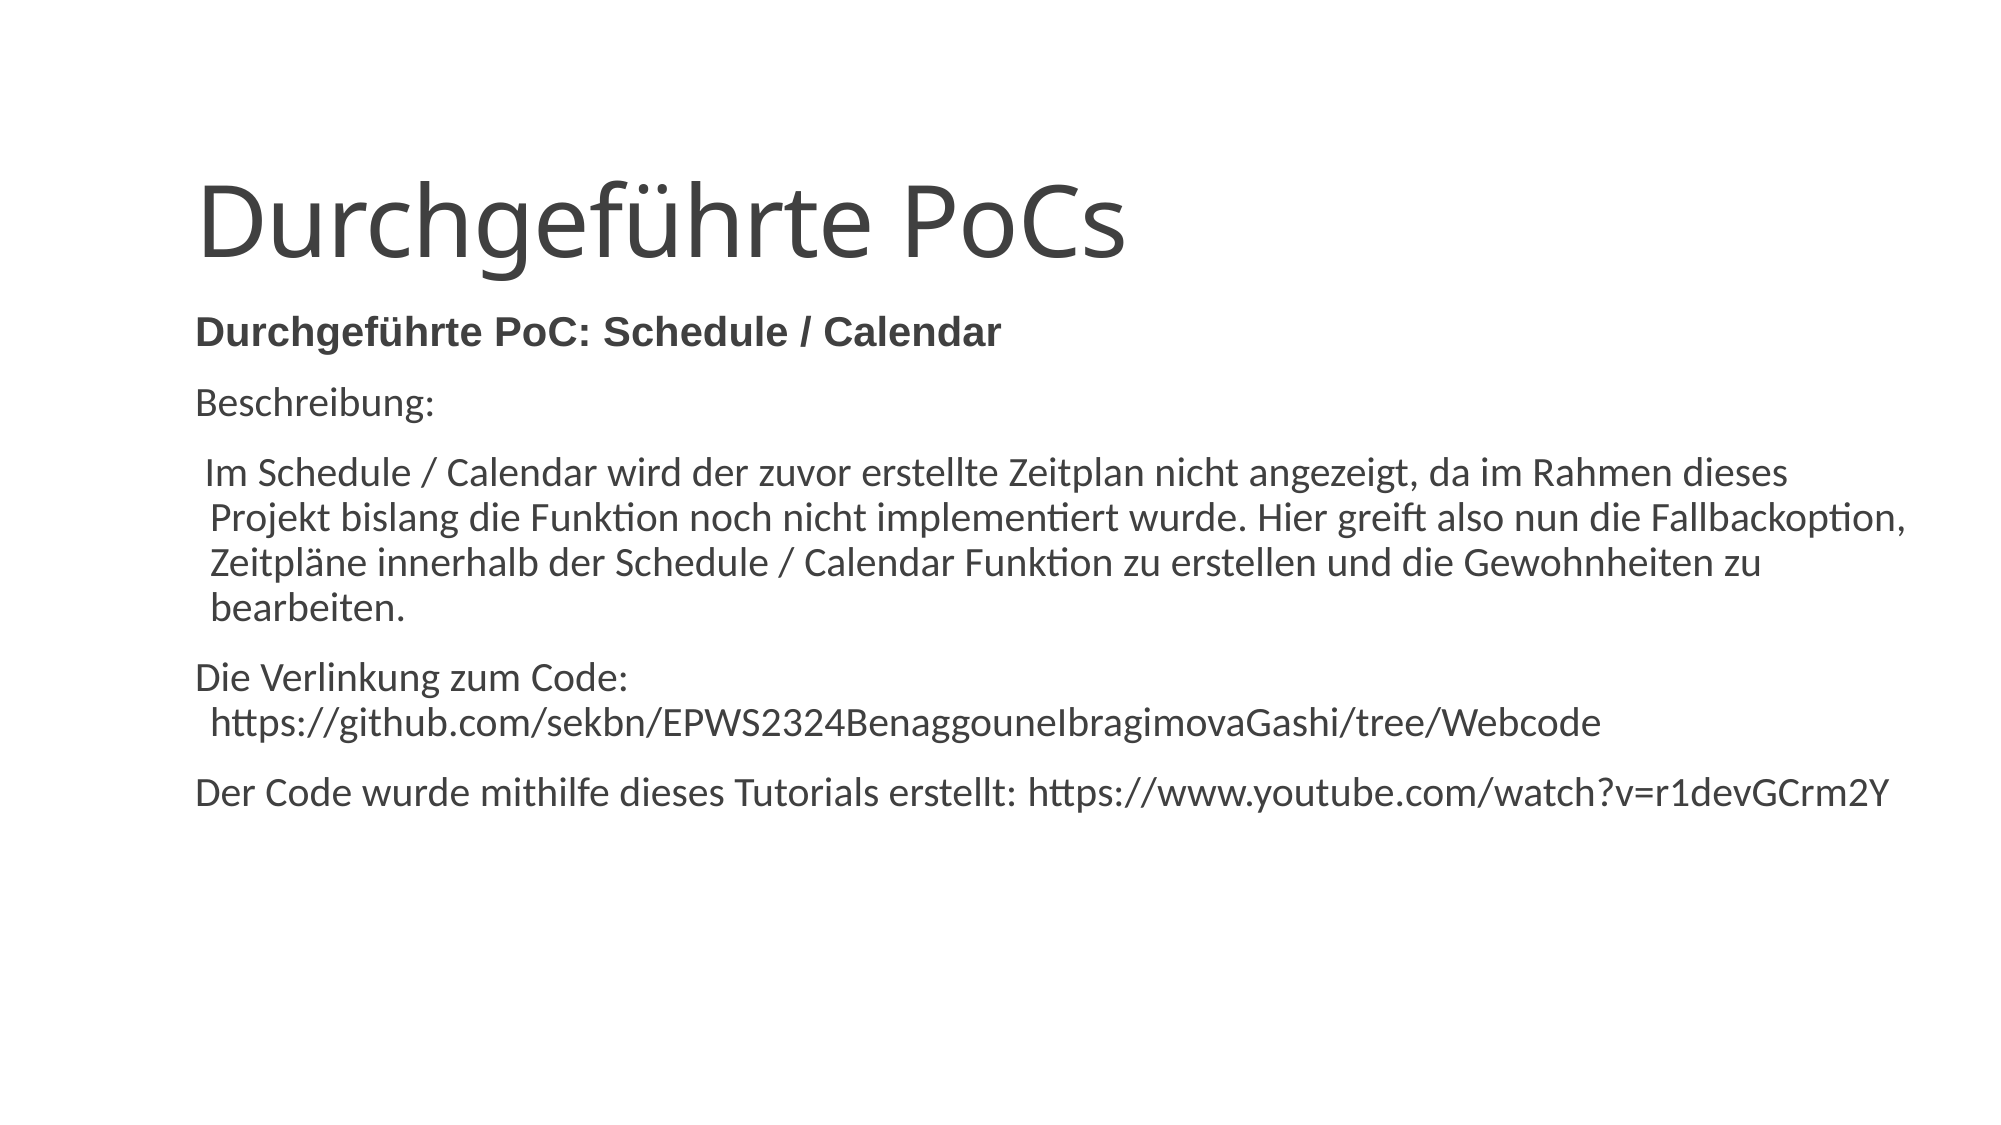

# Durchgeführte PoCs
Durchgeführte PoC: Schedule / Calendar
Beschreibung:
 Im Schedule / Calendar wird der zuvor erstellte Zeitplan nicht angezeigt, da im Rahmen dieses Projekt bislang die Funktion noch nicht implementiert wurde. Hier greift also nun die Fallbackoption, Zeitpläne innerhalb der Schedule / Calendar Funktion zu erstellen und die Gewohnheiten zu bearbeiten.
Die Verlinkung zum Code: https://github.com/sekbn/EPWS2324BenaggouneIbragimovaGashi/tree/Webcode
Der Code wurde mithilfe dieses Tutorials erstellt: https://www.youtube.com/watch?v=r1devGCrm2Y